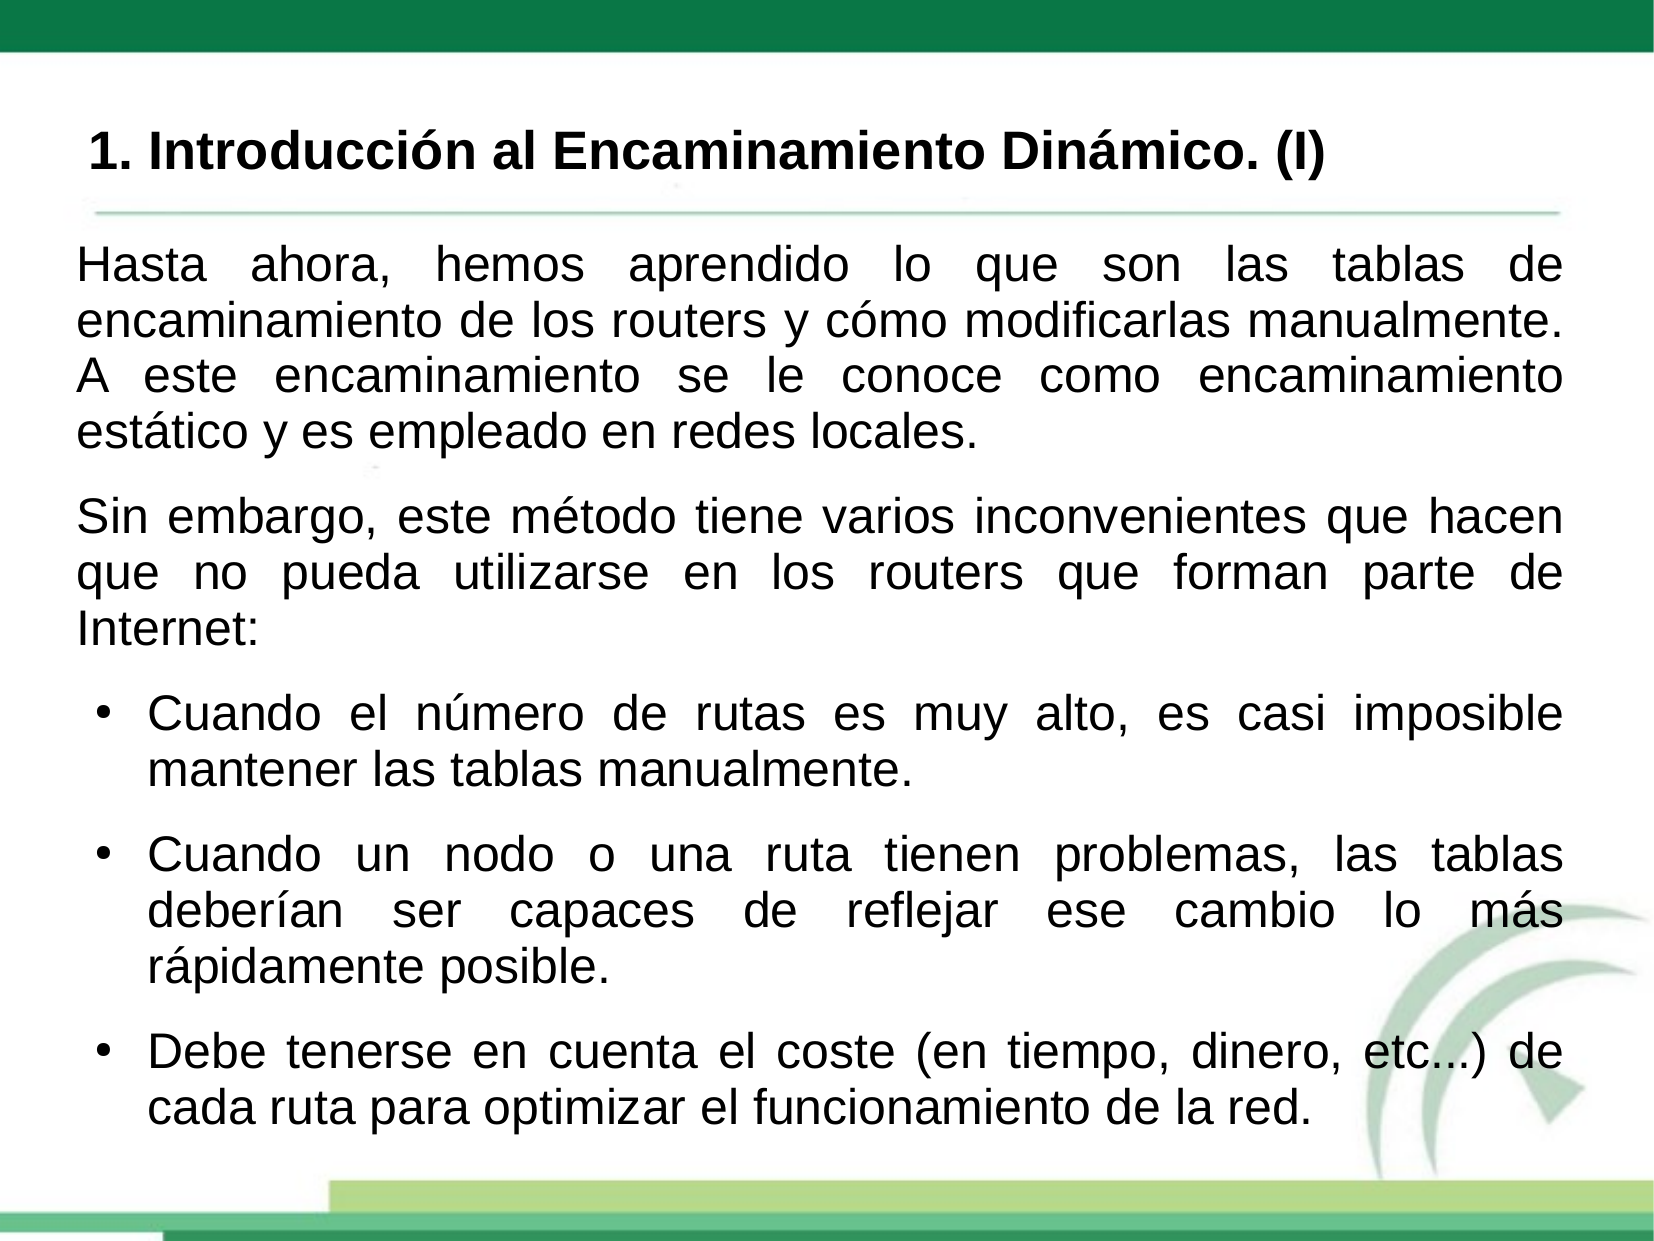

# 1. Introducción al Encaminamiento Dinámico. (I)
Hasta ahora, hemos aprendido lo que son las tablas de encaminamiento de los routers y cómo modificarlas manualmente. A este encaminamiento se le conoce como encaminamiento estático y es empleado en redes locales.
Sin embargo, este método tiene varios inconvenientes que hacen que no pueda utilizarse en los routers que forman parte de Internet:
Cuando el número de rutas es muy alto, es casi imposible mantener las tablas manualmente.
Cuando un nodo o una ruta tienen problemas, las tablas deberían ser capaces de reflejar ese cambio lo más rápidamente posible.
Debe tenerse en cuenta el coste (en tiempo, dinero, etc...) de cada ruta para optimizar el funcionamiento de la red.